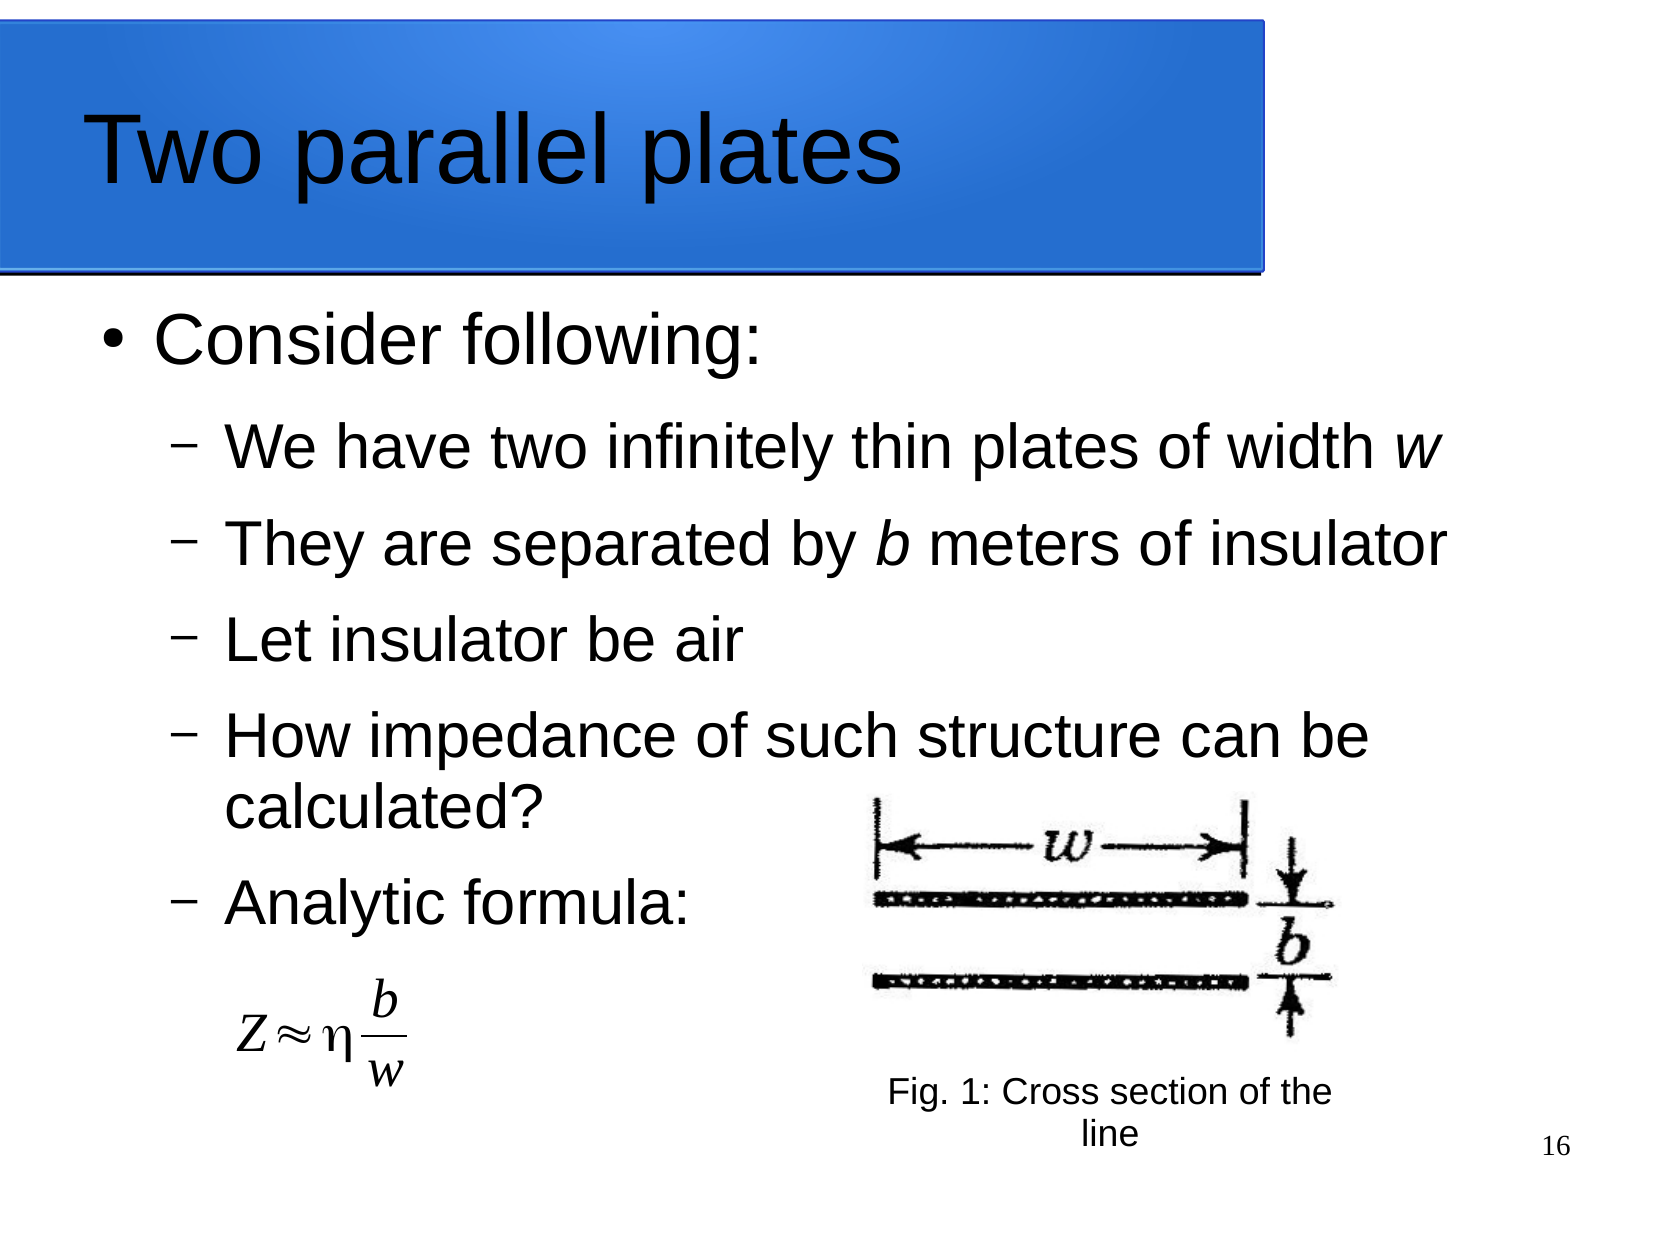

# Two parallel plates
Consider following:
We have two infinitely thin plates of width w
They are separated by b meters of insulator
Let insulator be air
How impedance of such structure can be calculated?
Analytic formula:
Fig. 1: Cross section of the line
16